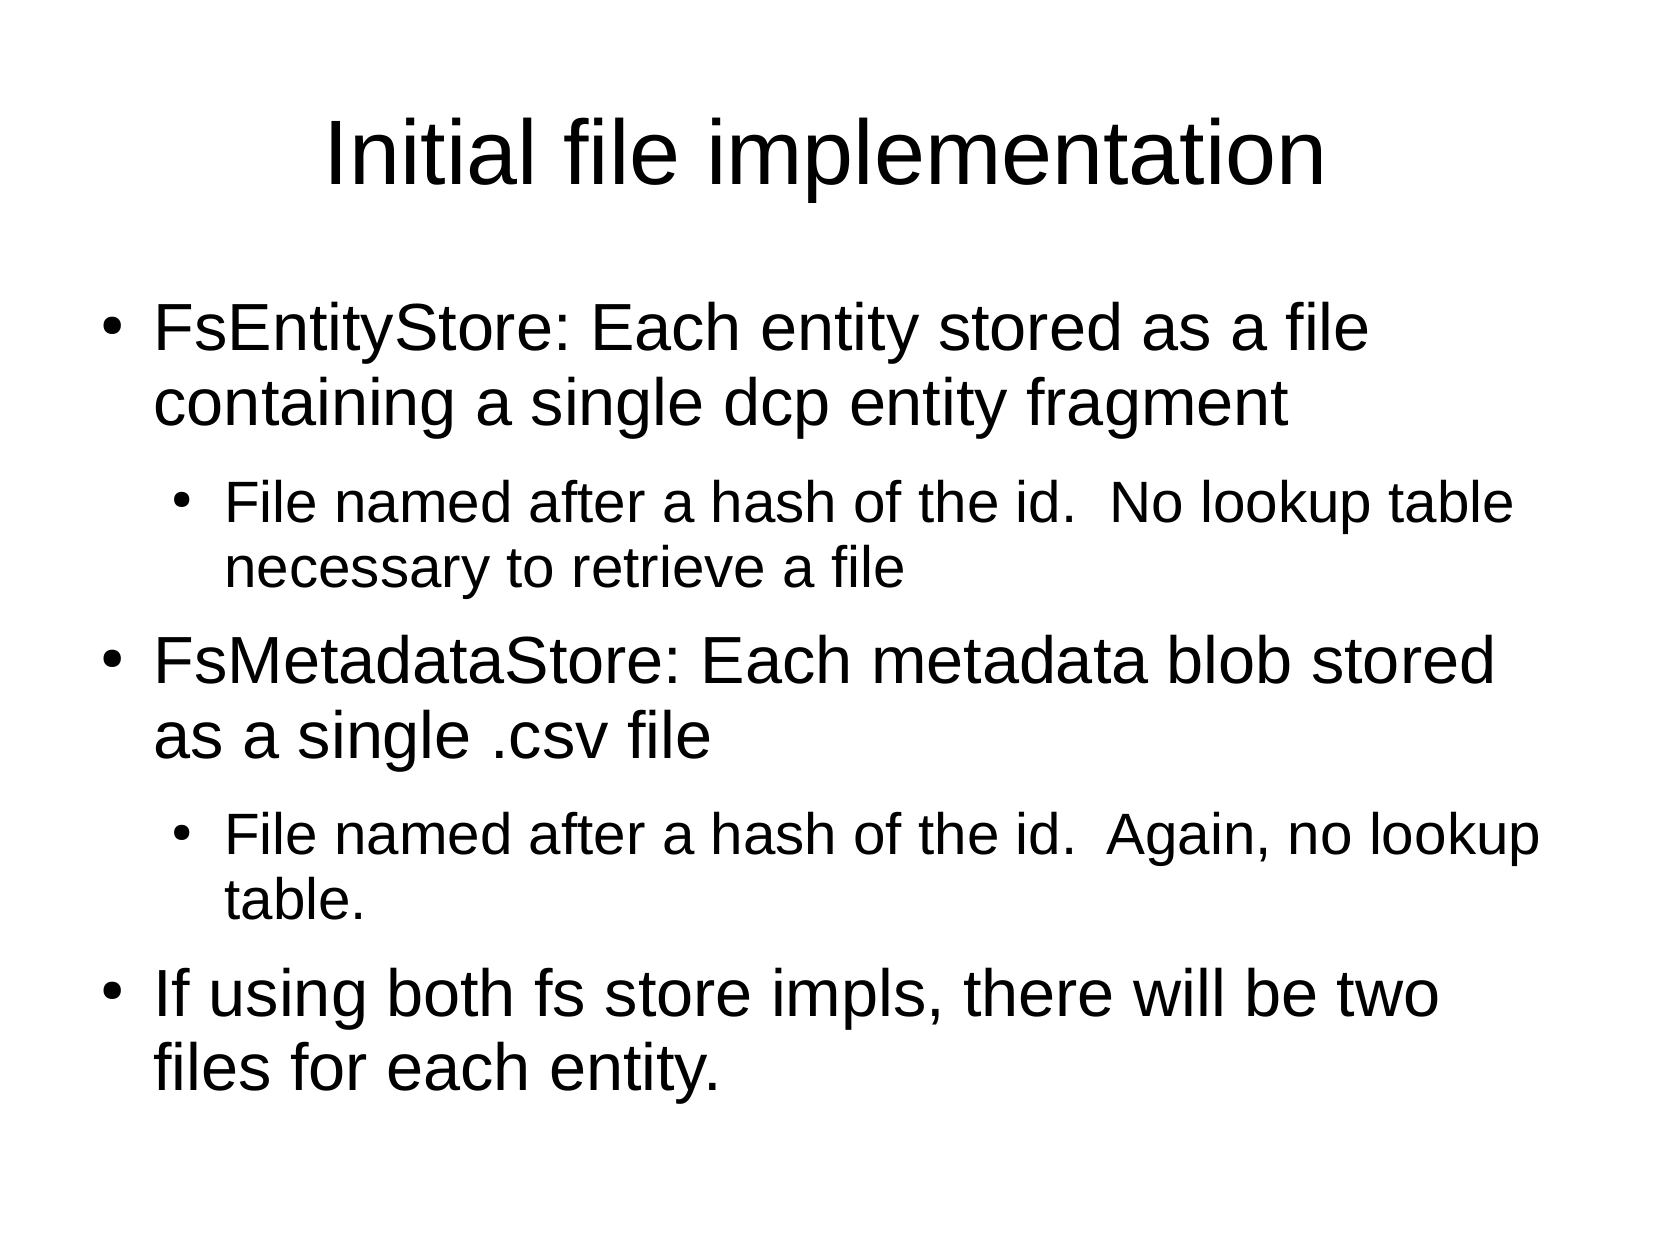

# Initial file implementation
FsEntityStore: Each entity stored as a file containing a single dcp entity fragment
File named after a hash of the id. No lookup table necessary to retrieve a file
FsMetadataStore: Each metadata blob stored as a single .csv file
File named after a hash of the id. Again, no lookup table.
If using both fs store impls, there will be two files for each entity.